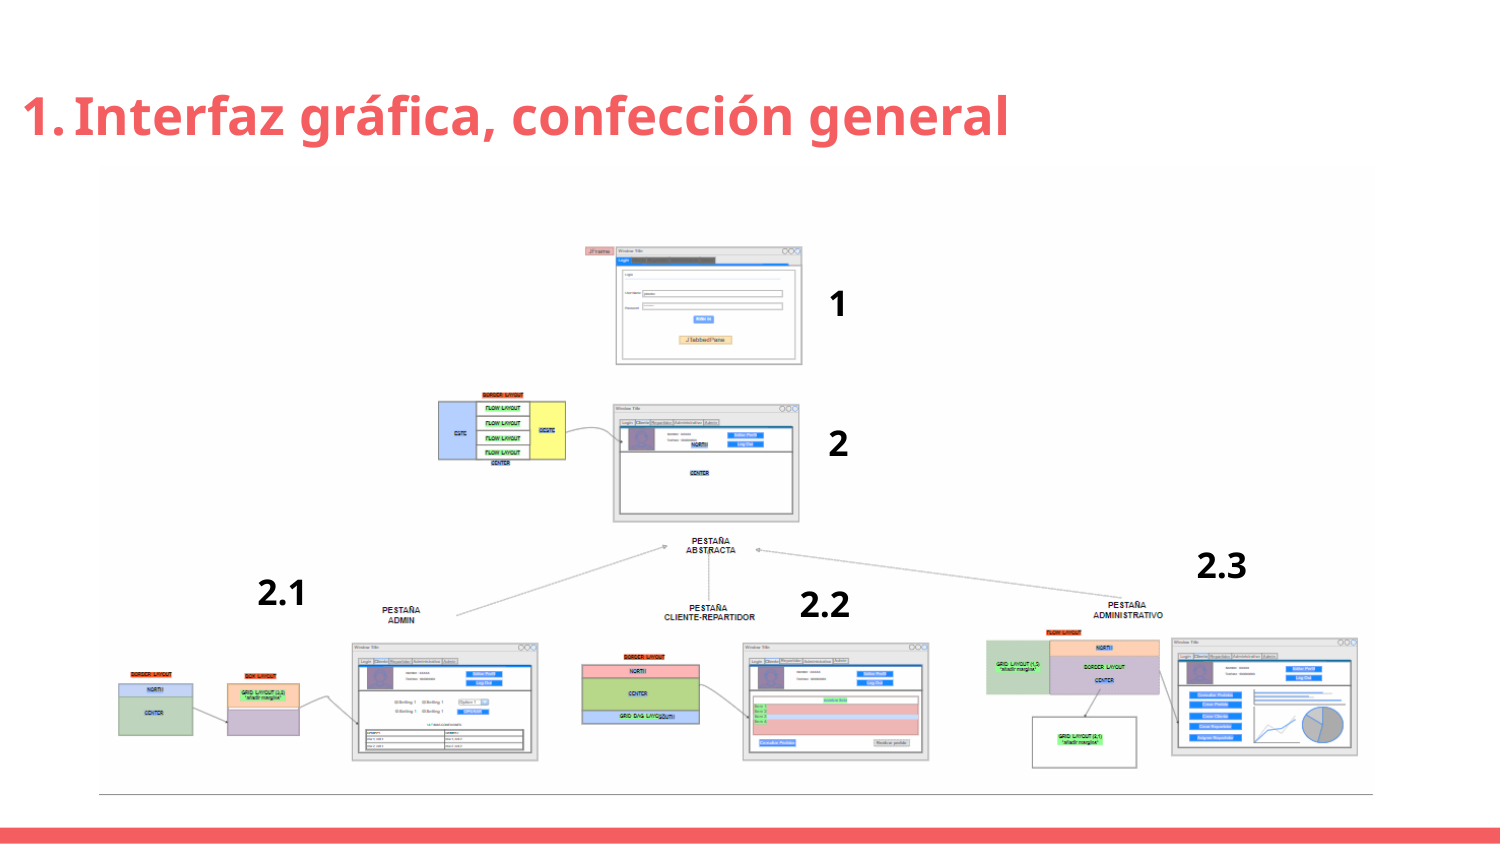

# Interfaz gráfica, confección general
1
2
2.3
2.1
2.2